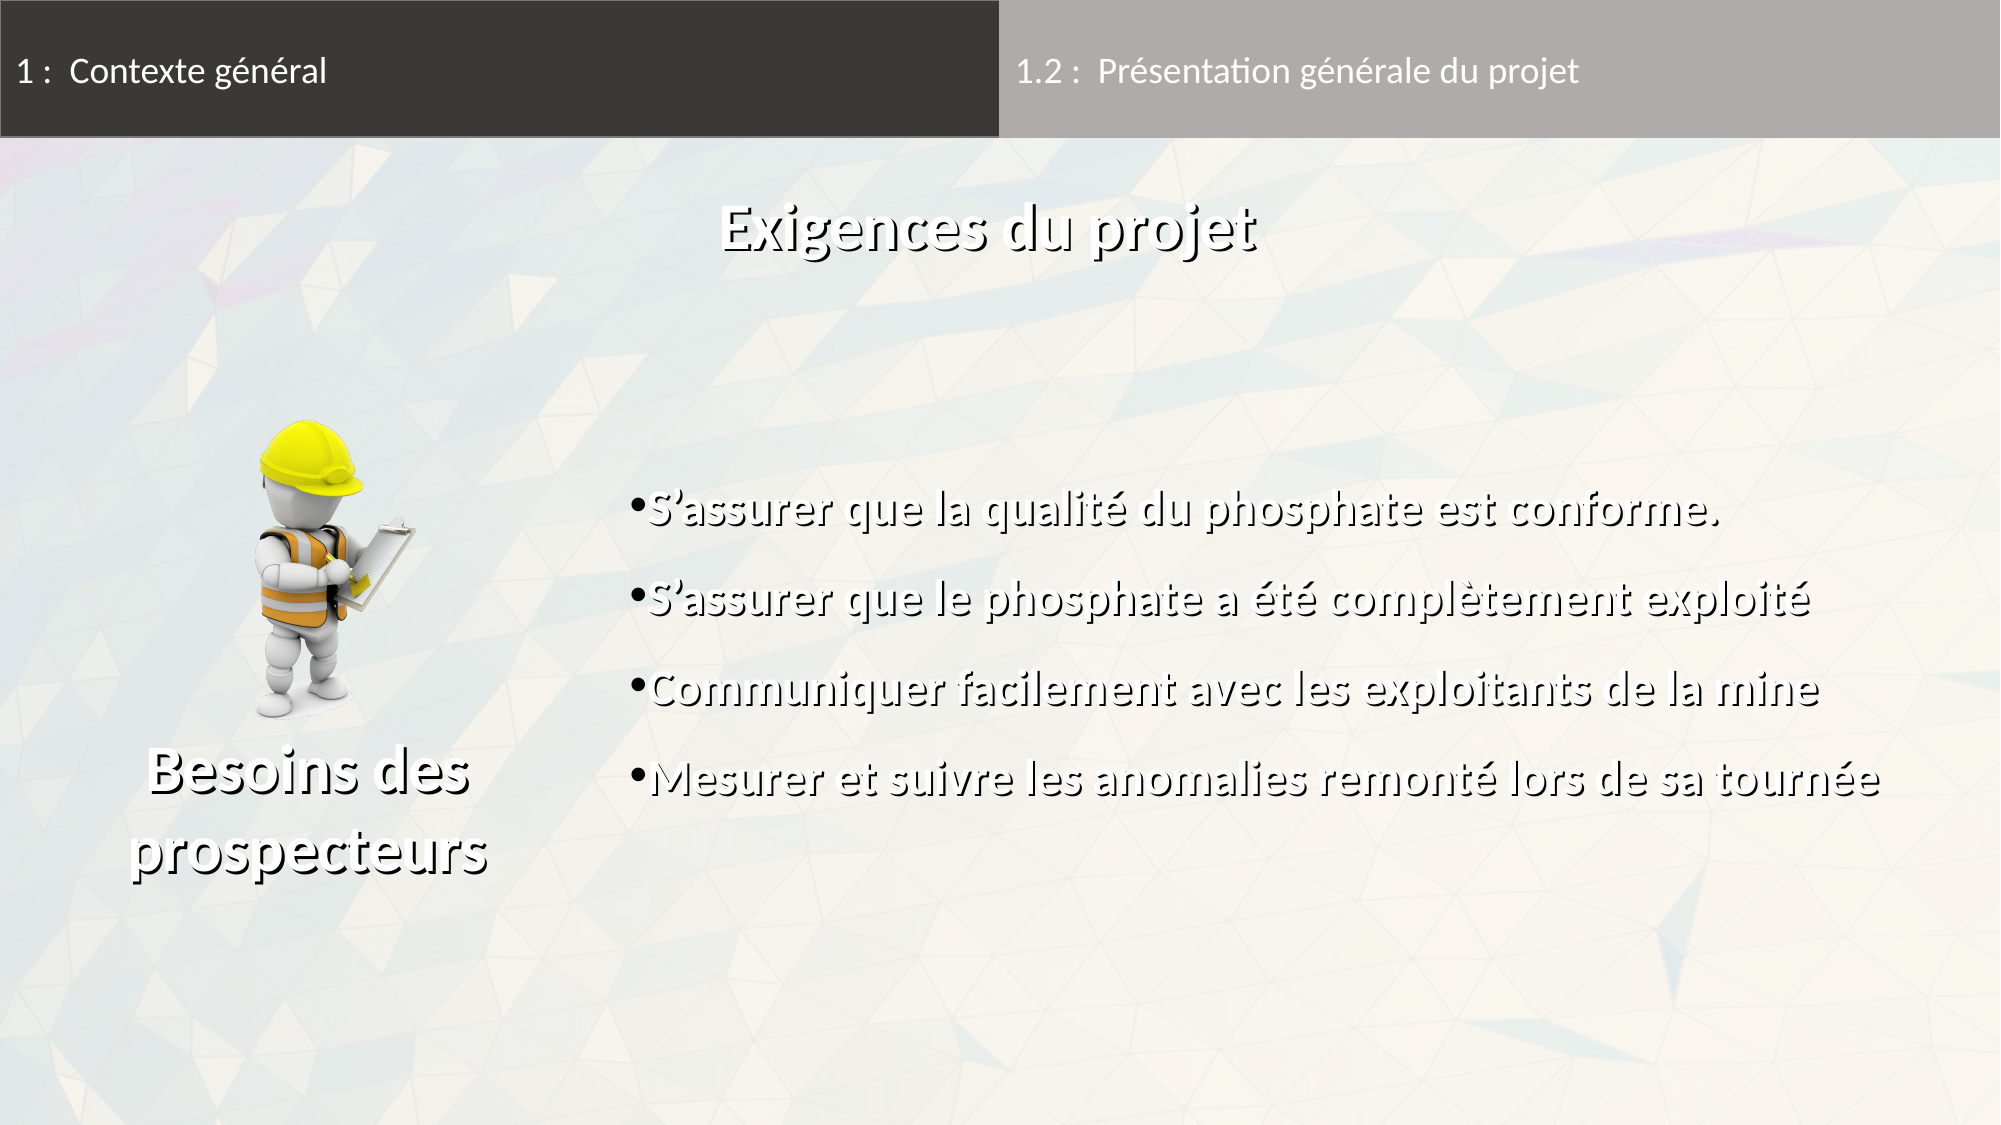

1 : Contexte général
1.2 : Présentation générale du projet
Exigences du projet
S’assurer que la qualité du phosphate est conforme.
S’assurer que le phosphate a été complètement exploité
Communiquer facilement avec les exploitants de la mine
Mesurer et suivre les anomalies remonté lors de sa tournée
Besoins des prospecteurs